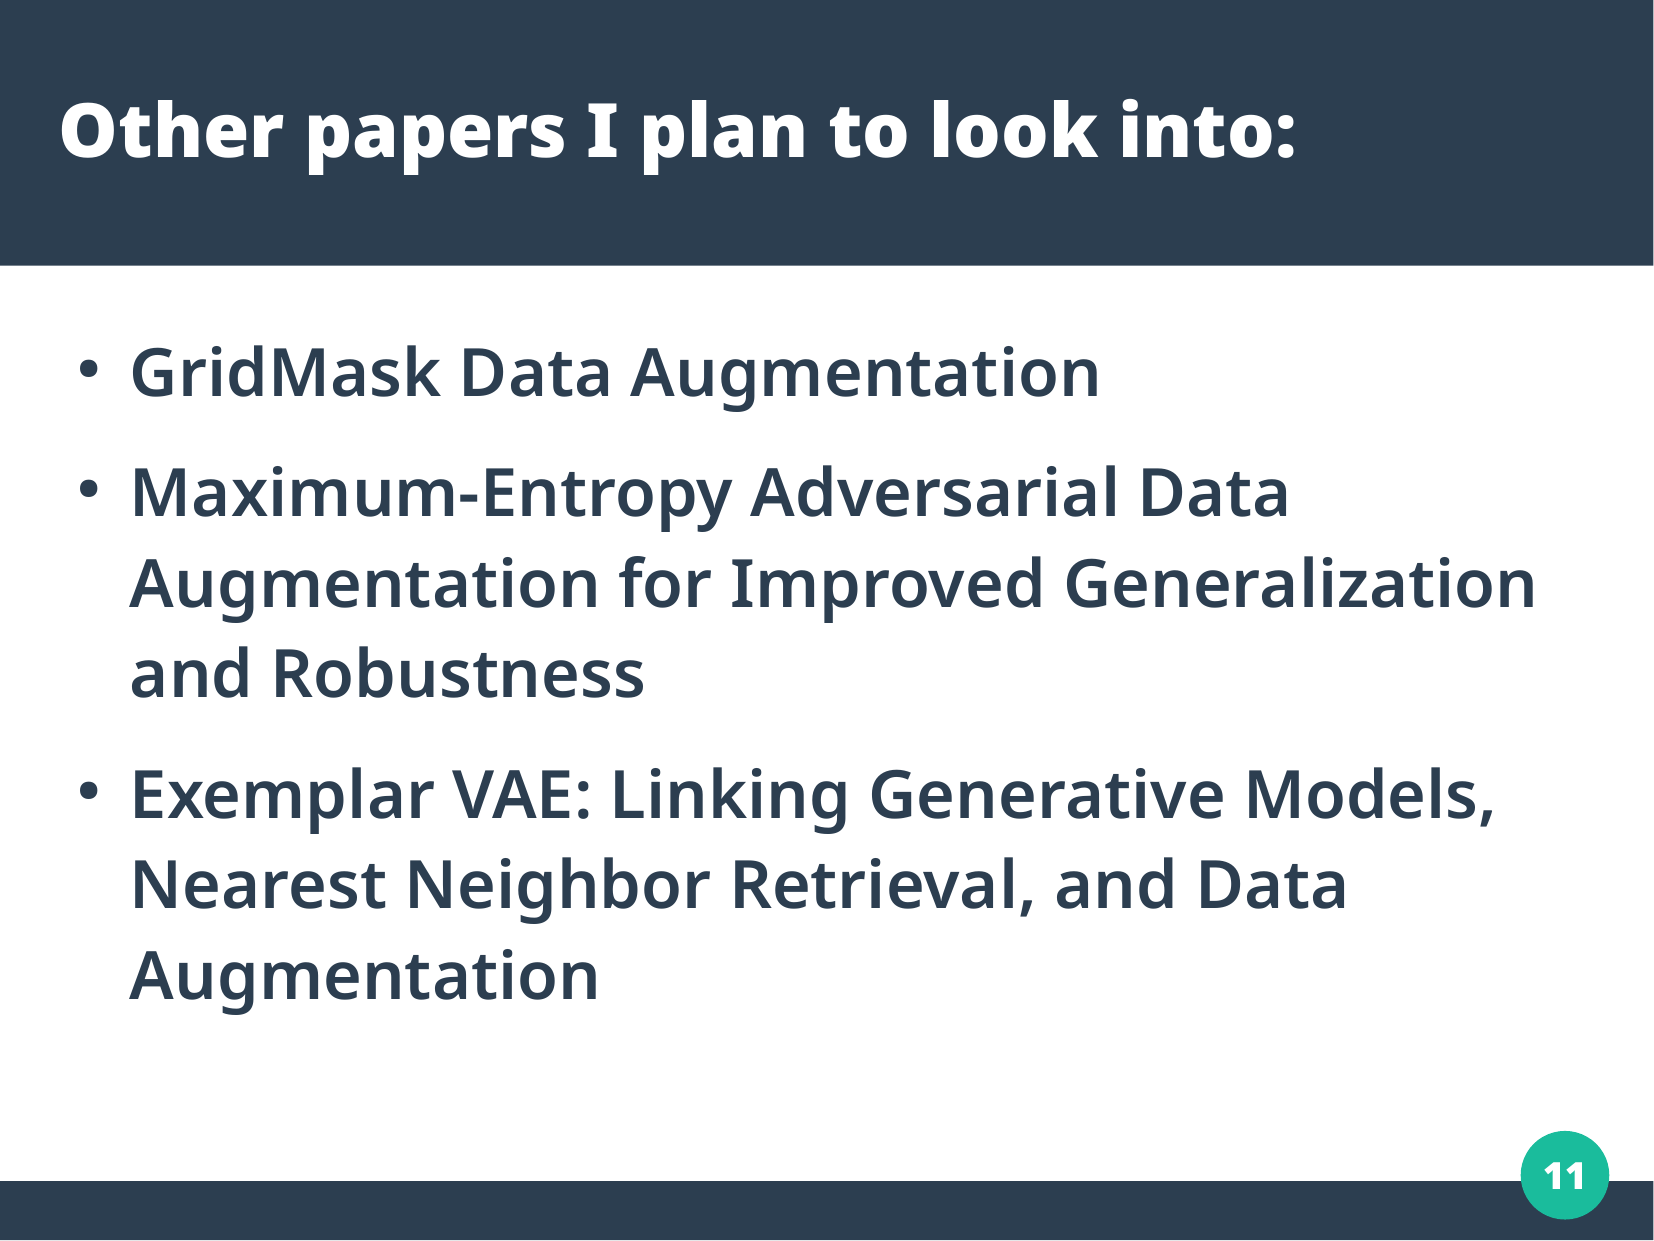

# Other papers I plan to look into:
GridMask Data Augmentation
Maximum-Entropy Adversarial Data Augmentation for Improved Generalization and Robustness
Exemplar VAE: Linking Generative Models, Nearest Neighbor Retrieval, and Data Augmentation
11